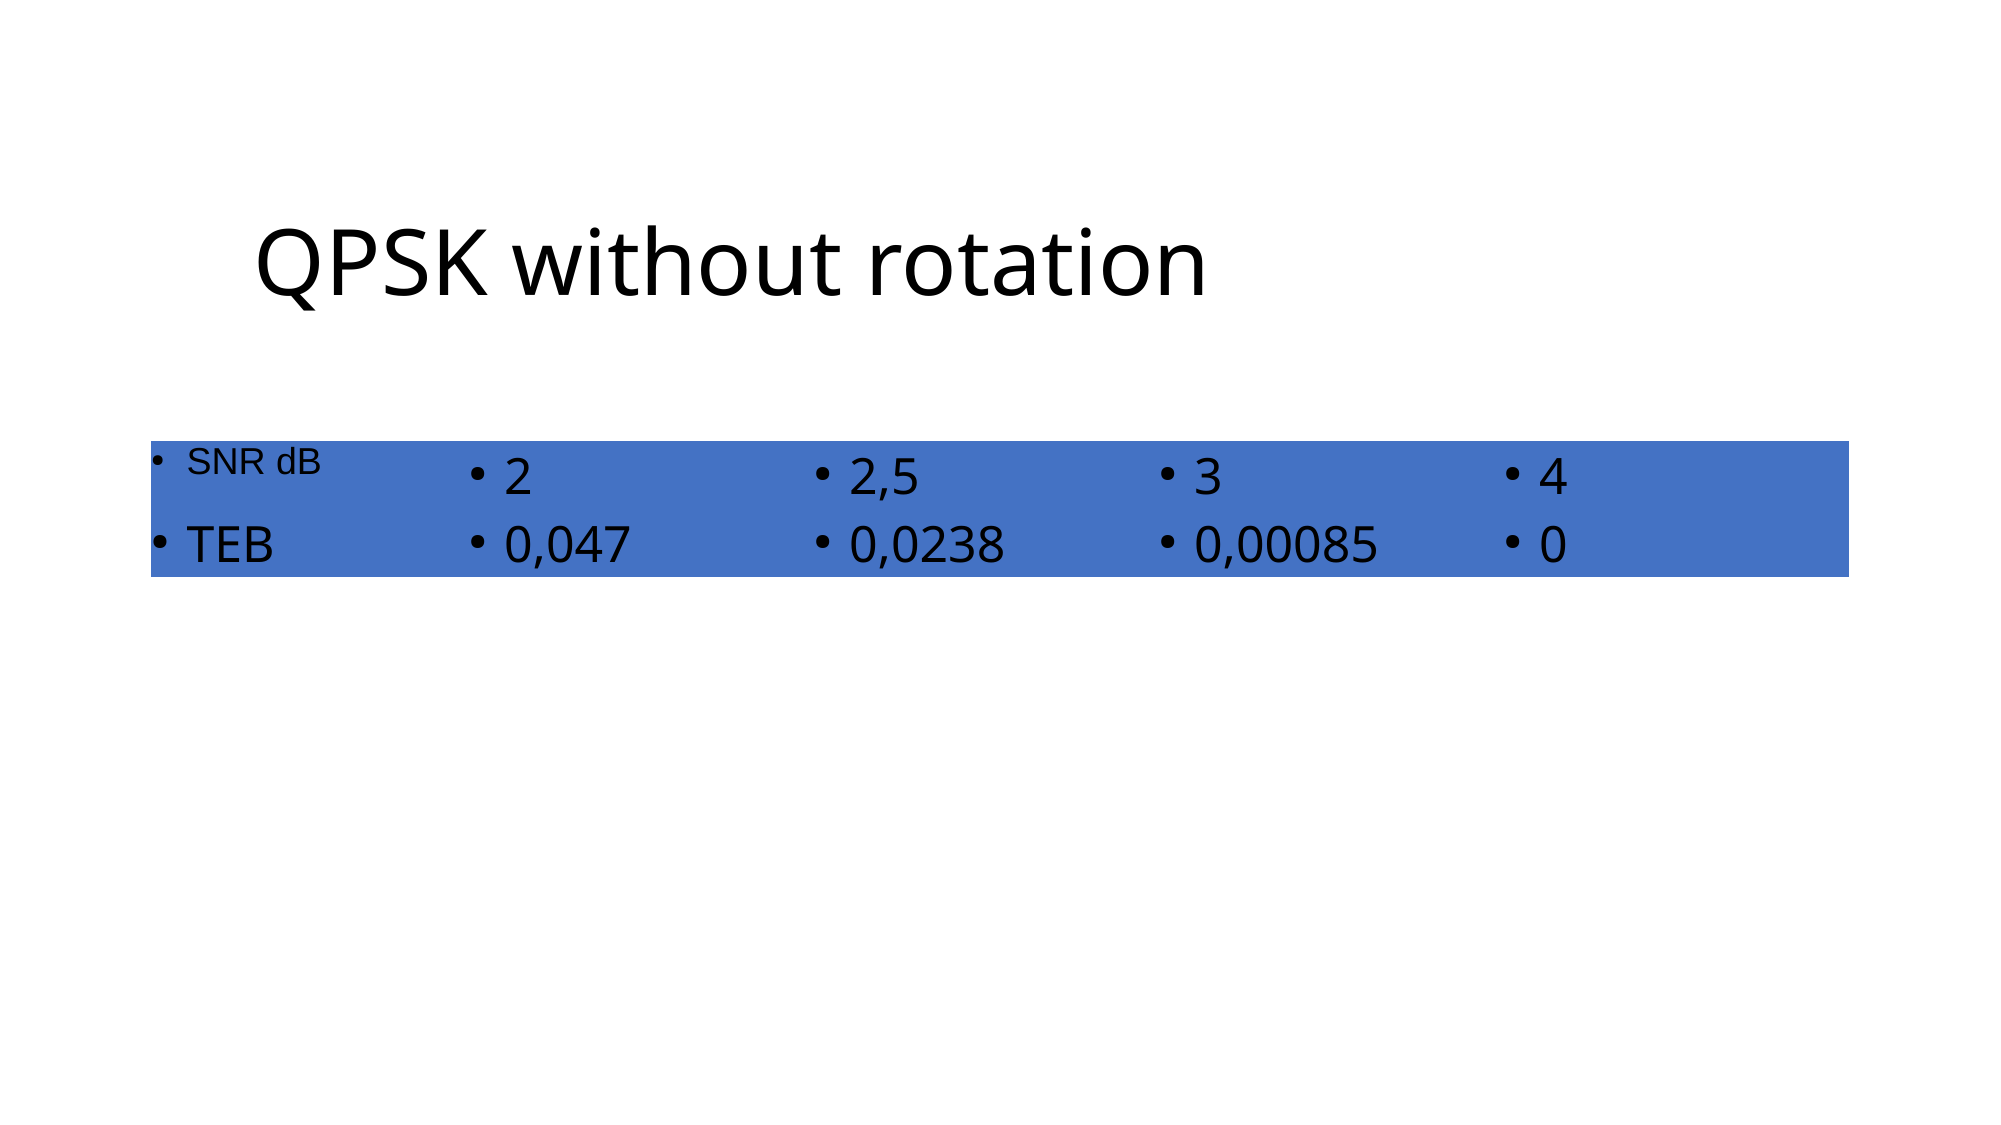

# QPSK without rotation
| SNR dB | 2 | 2,5 | 3 | 4 |
| --- | --- | --- | --- | --- |
| TEB | 0,047 | 0,0238 | 0,00085 | 0 |